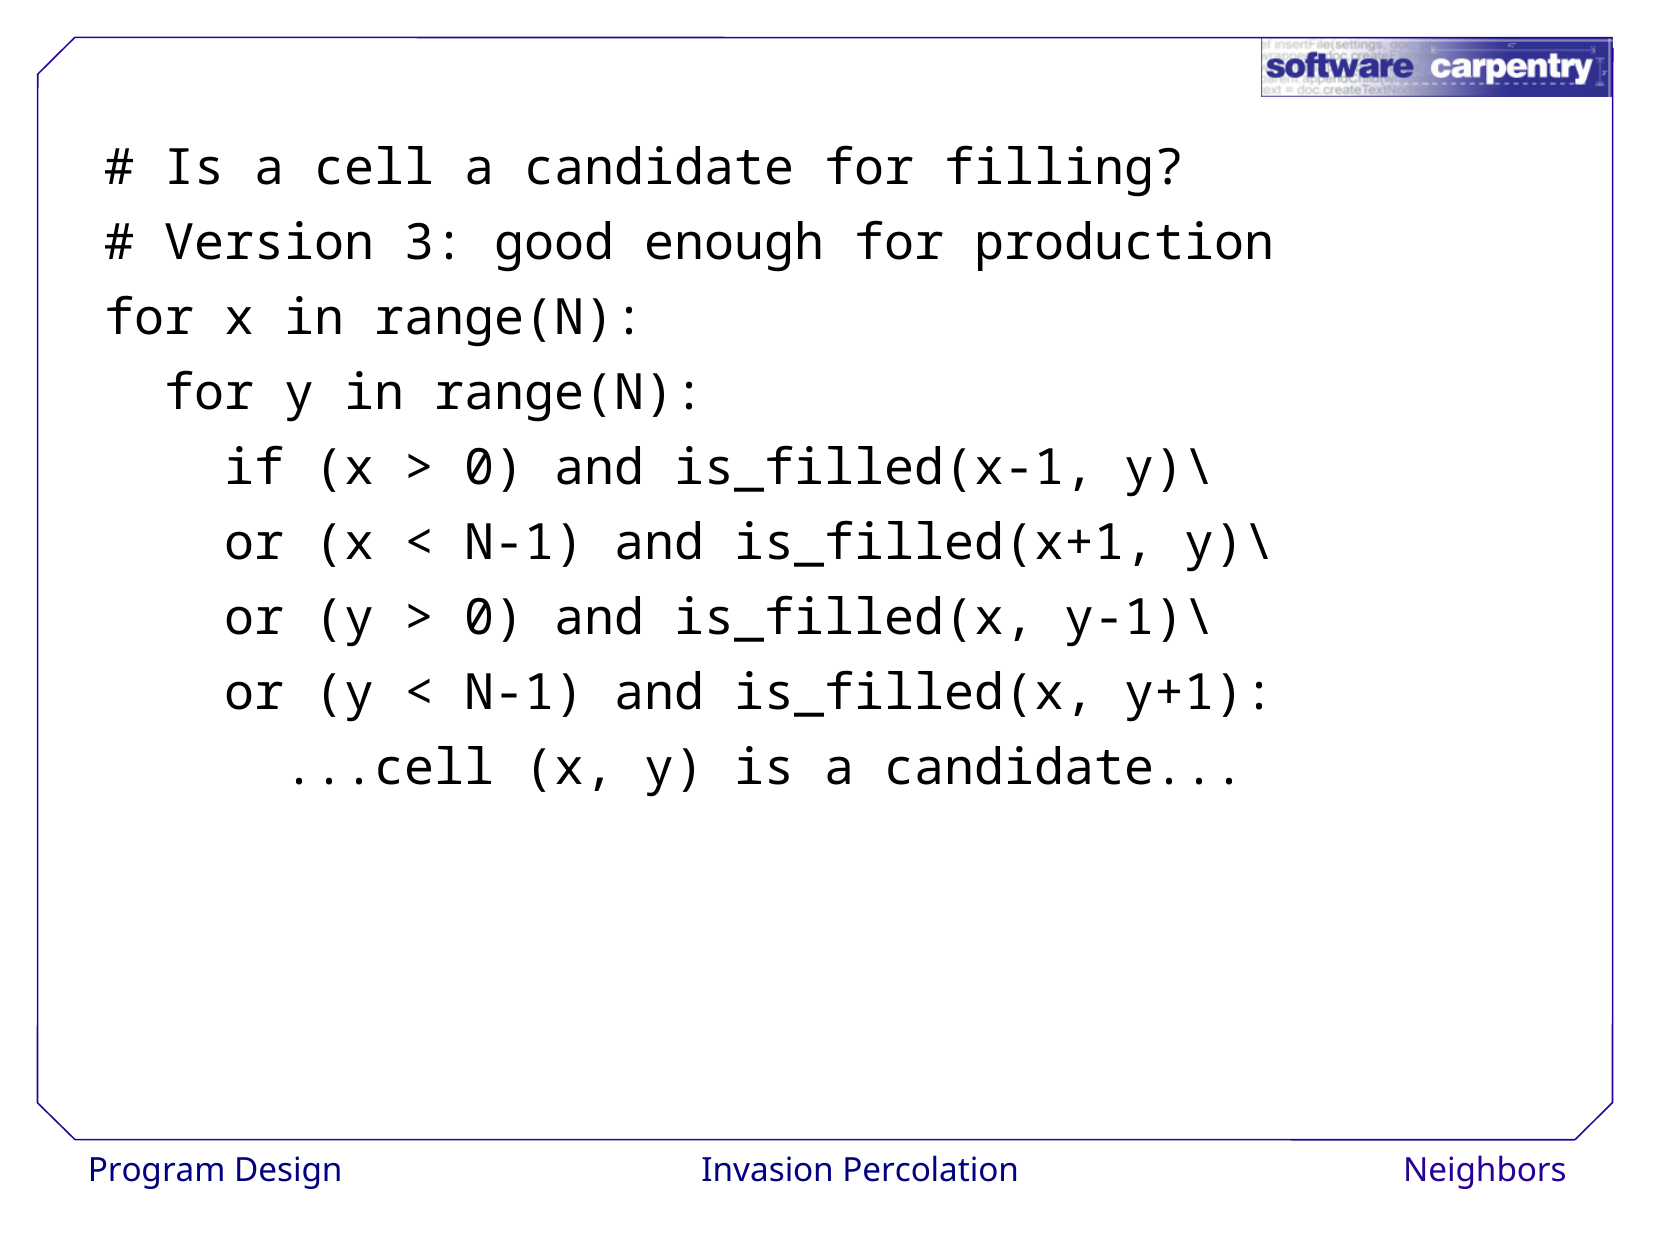

# Is a cell a candidate for filling?
# Version 3: good enough for production
for x in range(N):
 for y in range(N):
 if (x > 0) and is_filled(x-1, y)\
 or (x < N-1) and is_filled(x+1, y)\
 or (y > 0) and is_filled(x, y-1)\
 or (y < N-1) and is_filled(x, y+1):
 ...cell (x, y) is a candidate...